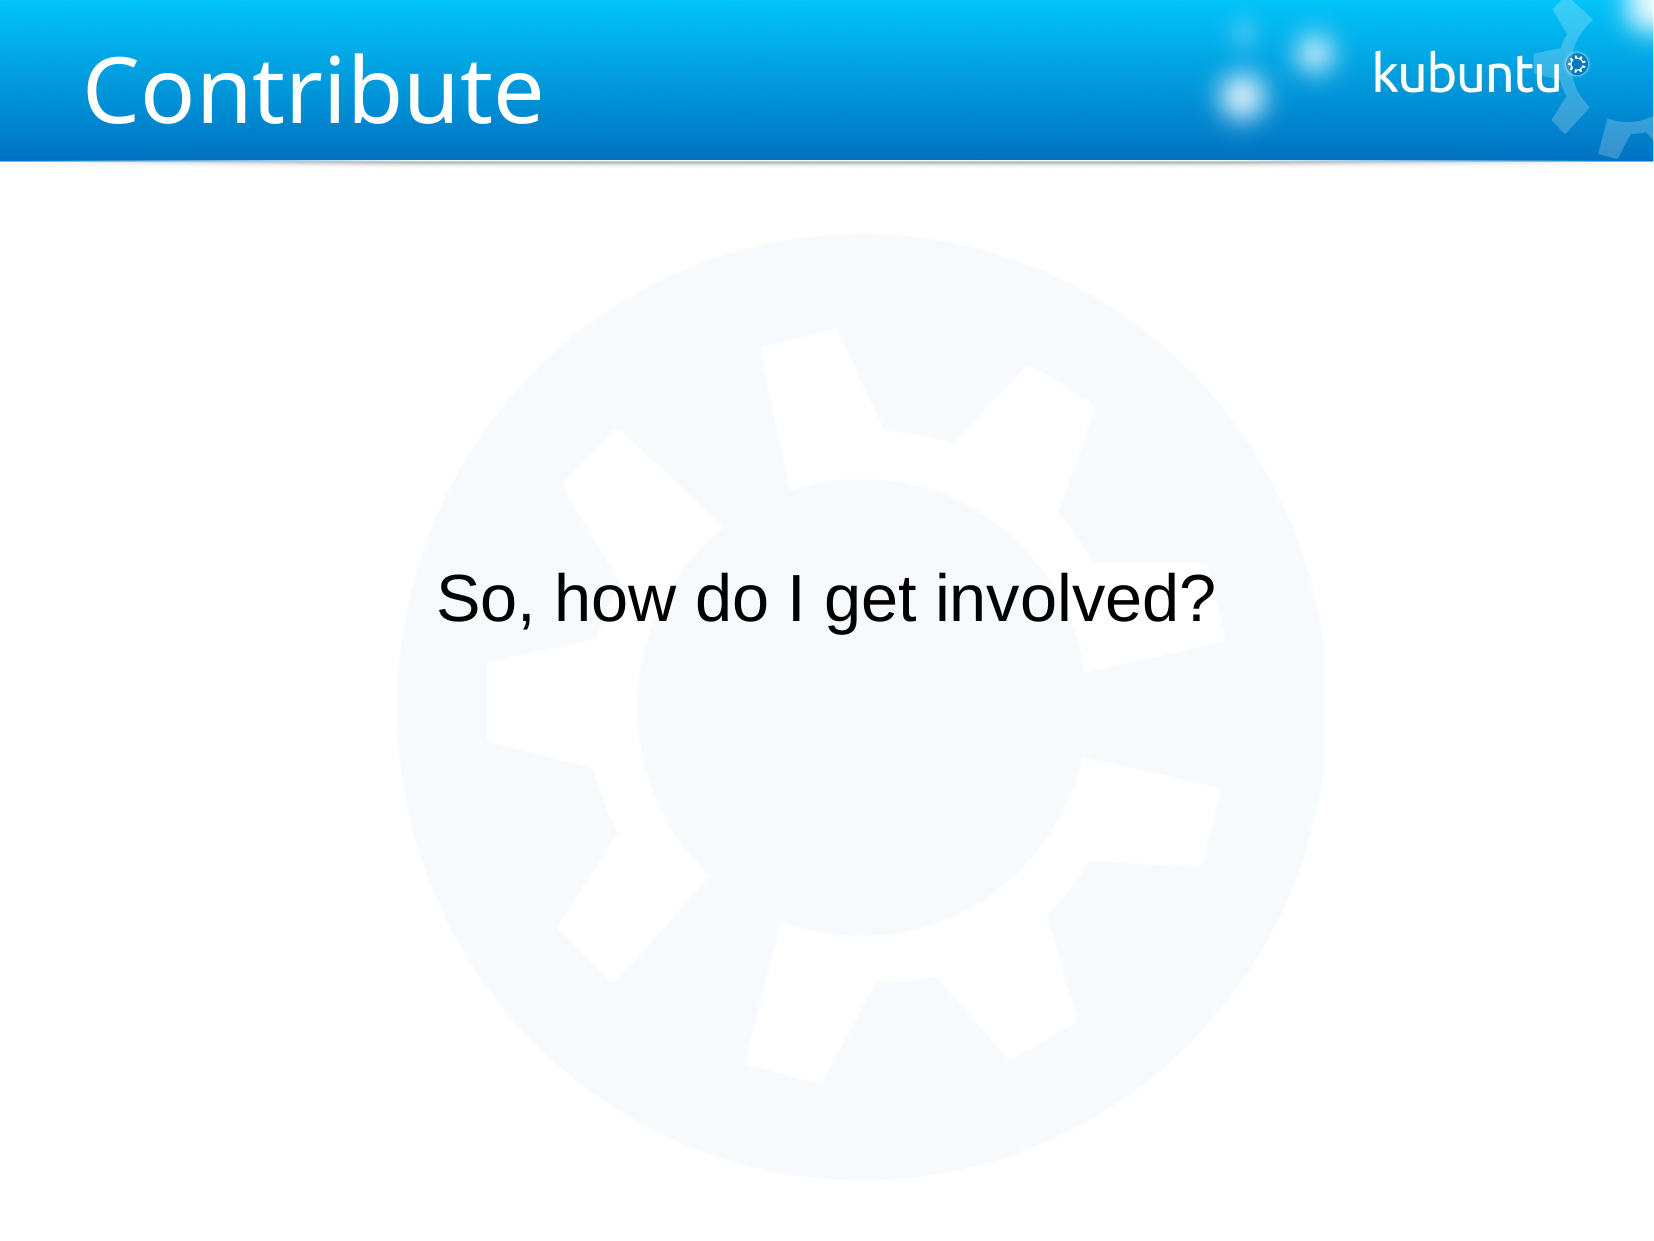

# Contribute
So, how do I get involved?